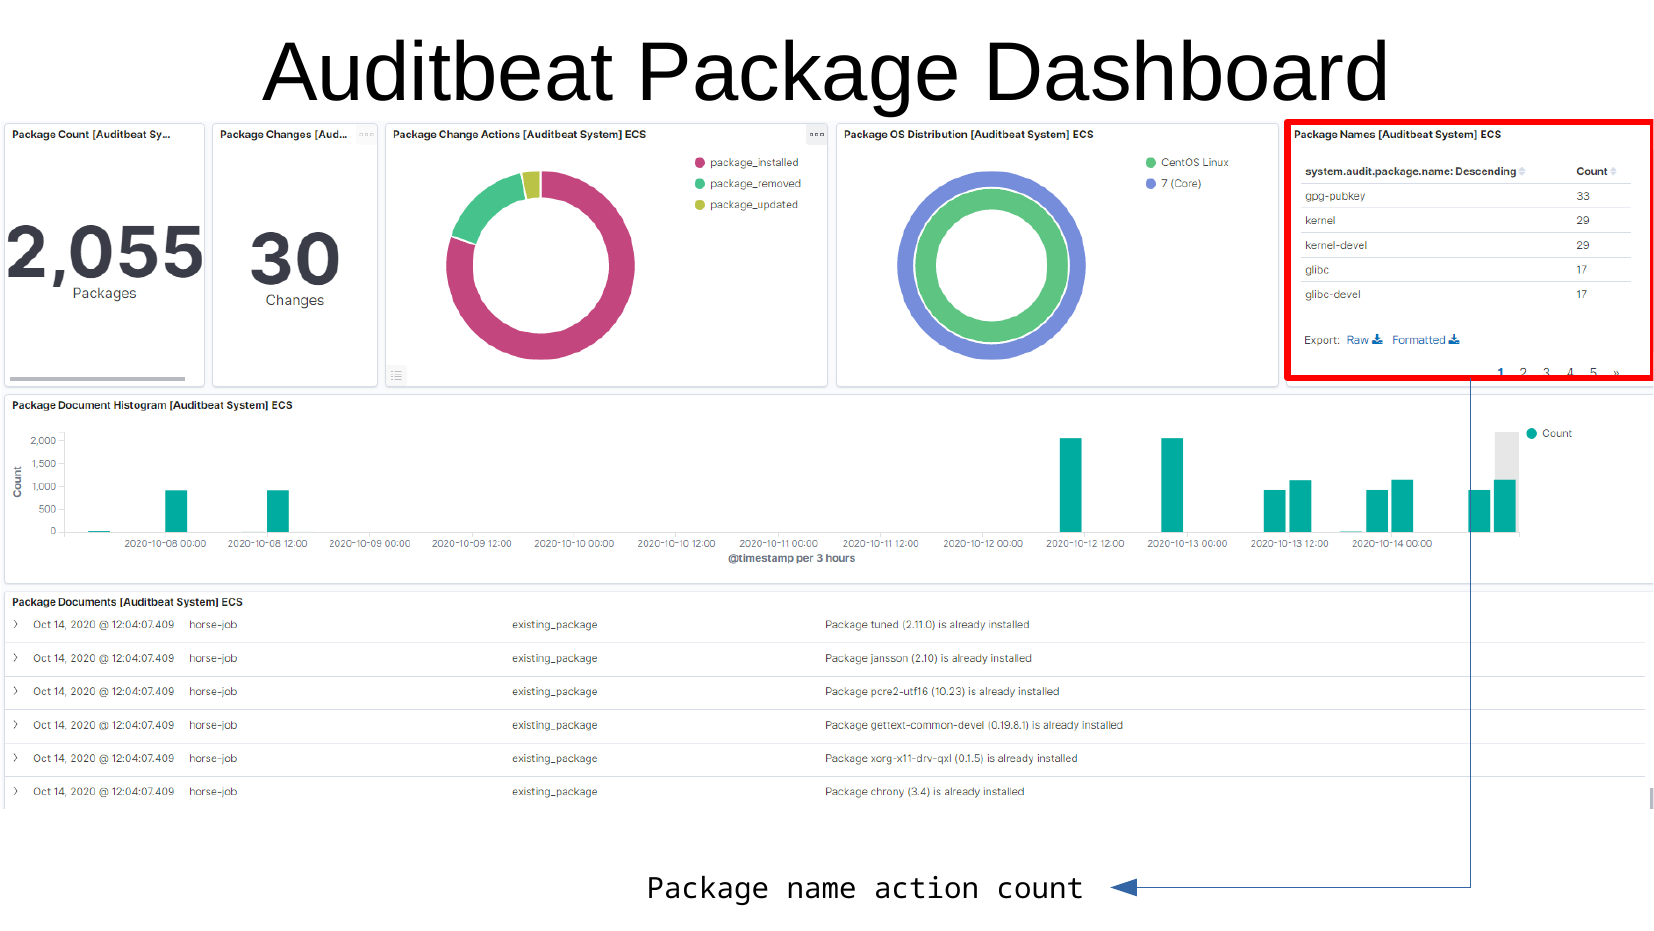

Auditbeat Package Dashboard
Package name action count